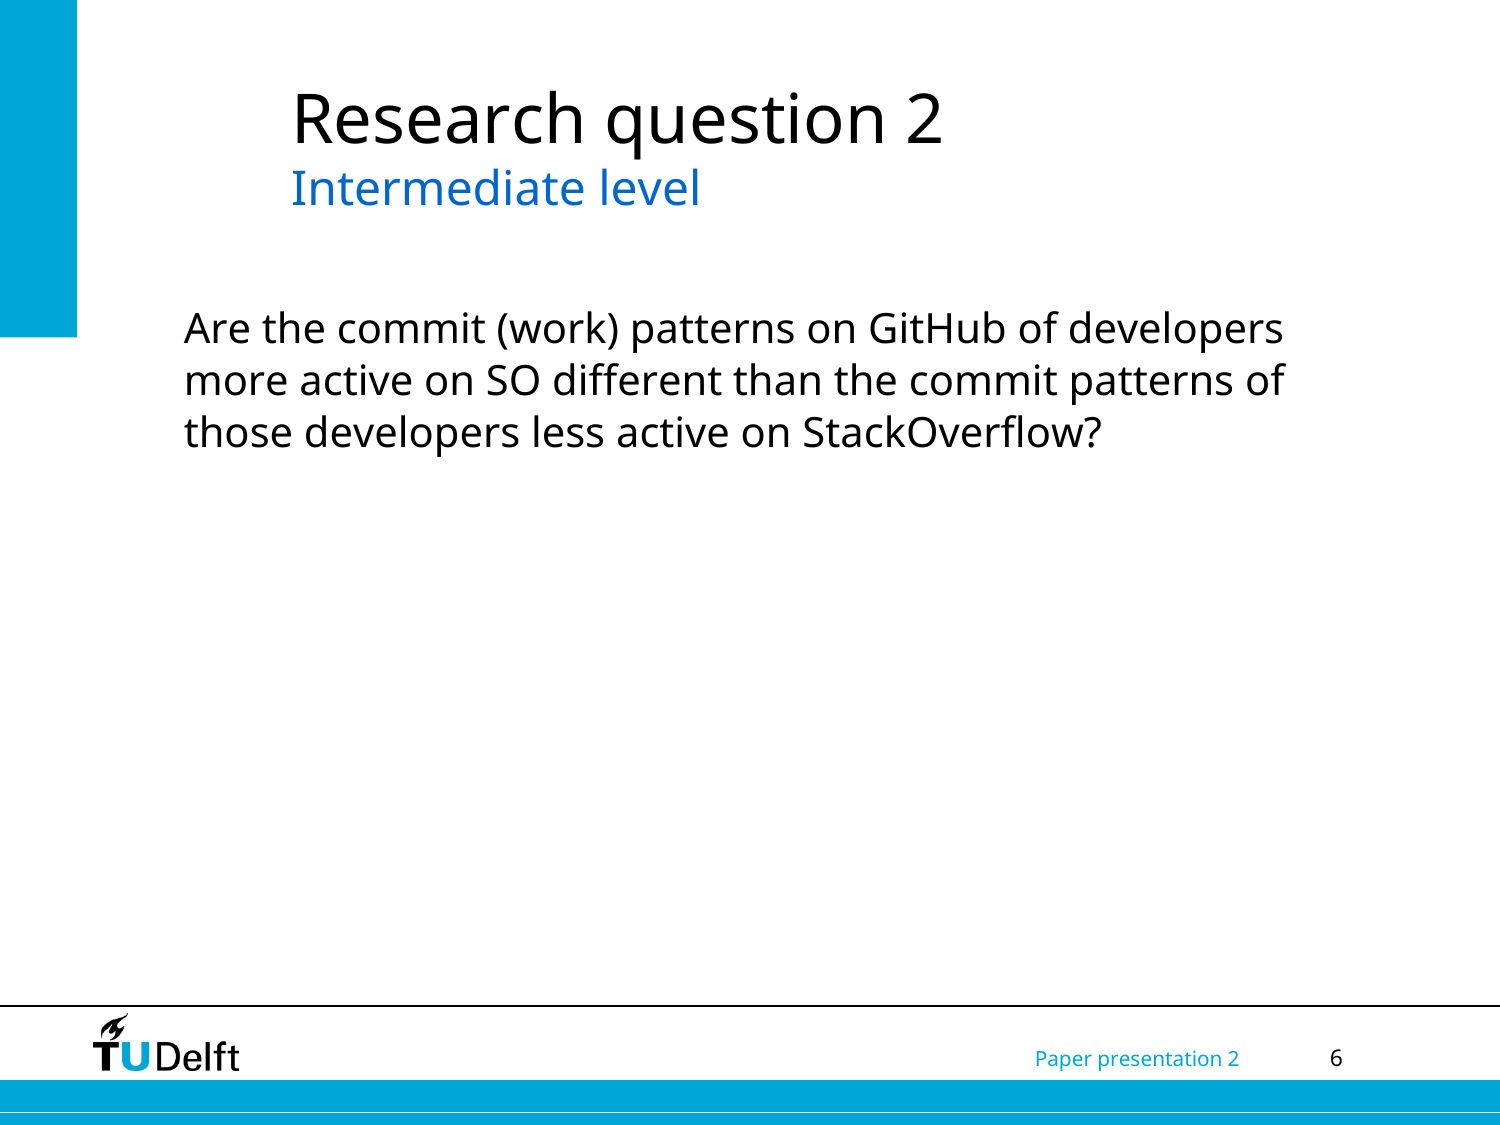

# Research question 2 Intermediate level
Are the commit (work) patterns on GitHub of developers more active on SO different than the commit patterns of those developers less active on StackOverflow?